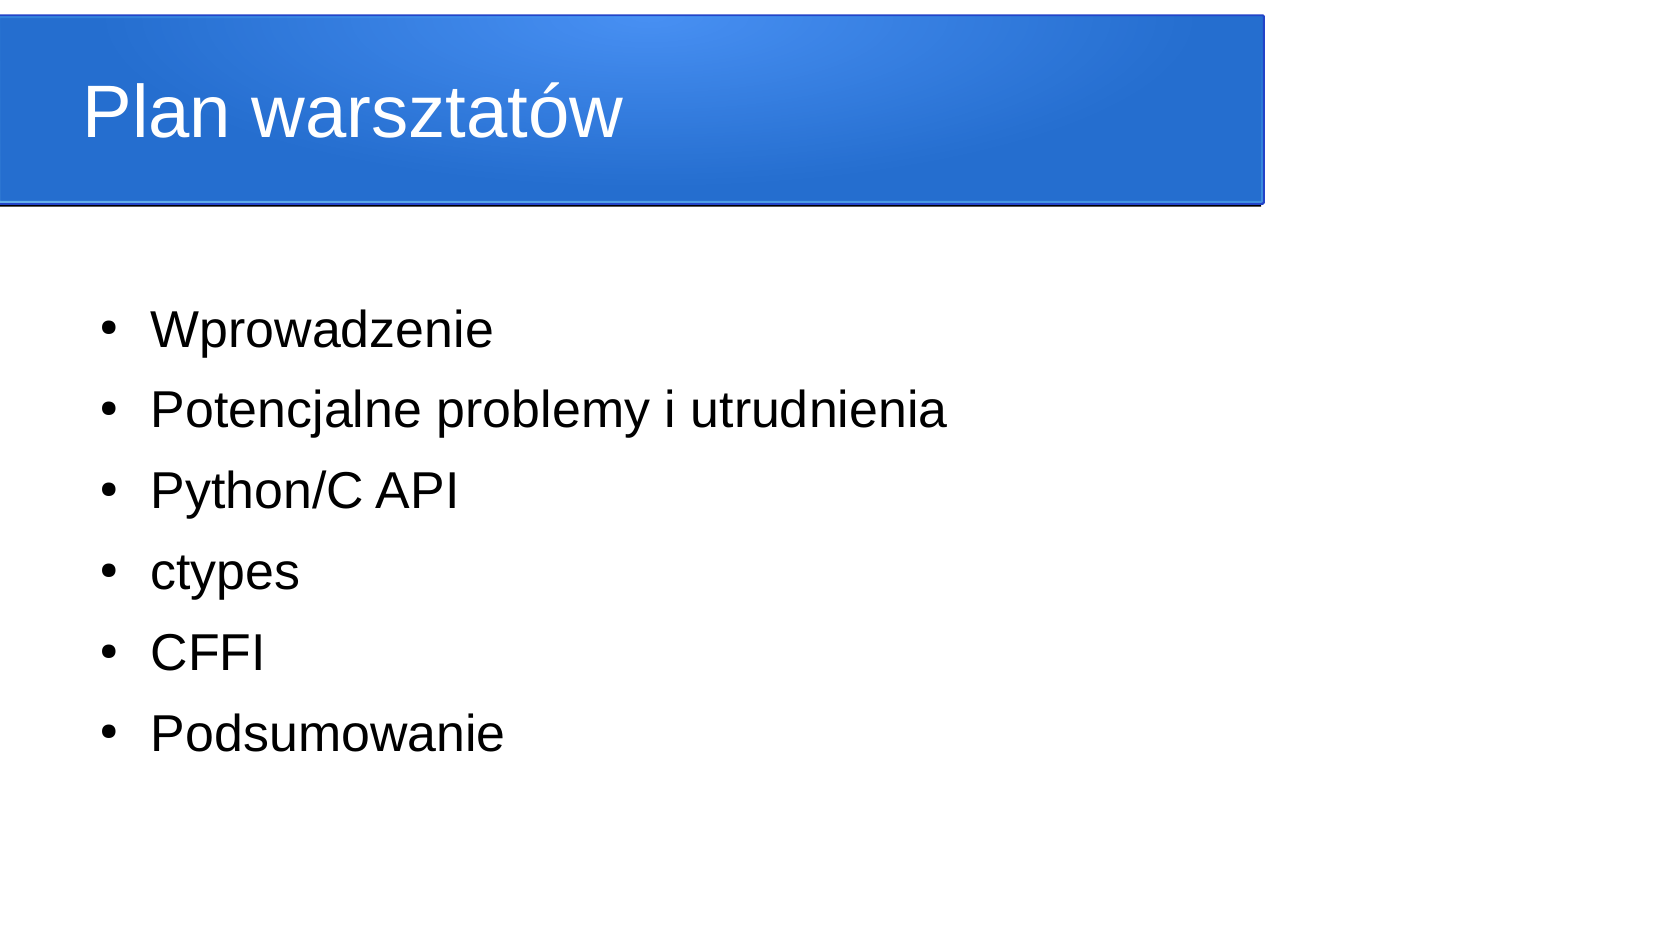

# Plan warsztatów
Wprowadzenie
Potencjalne problemy i utrudnienia
Python/C API
ctypes
CFFI
Podsumowanie